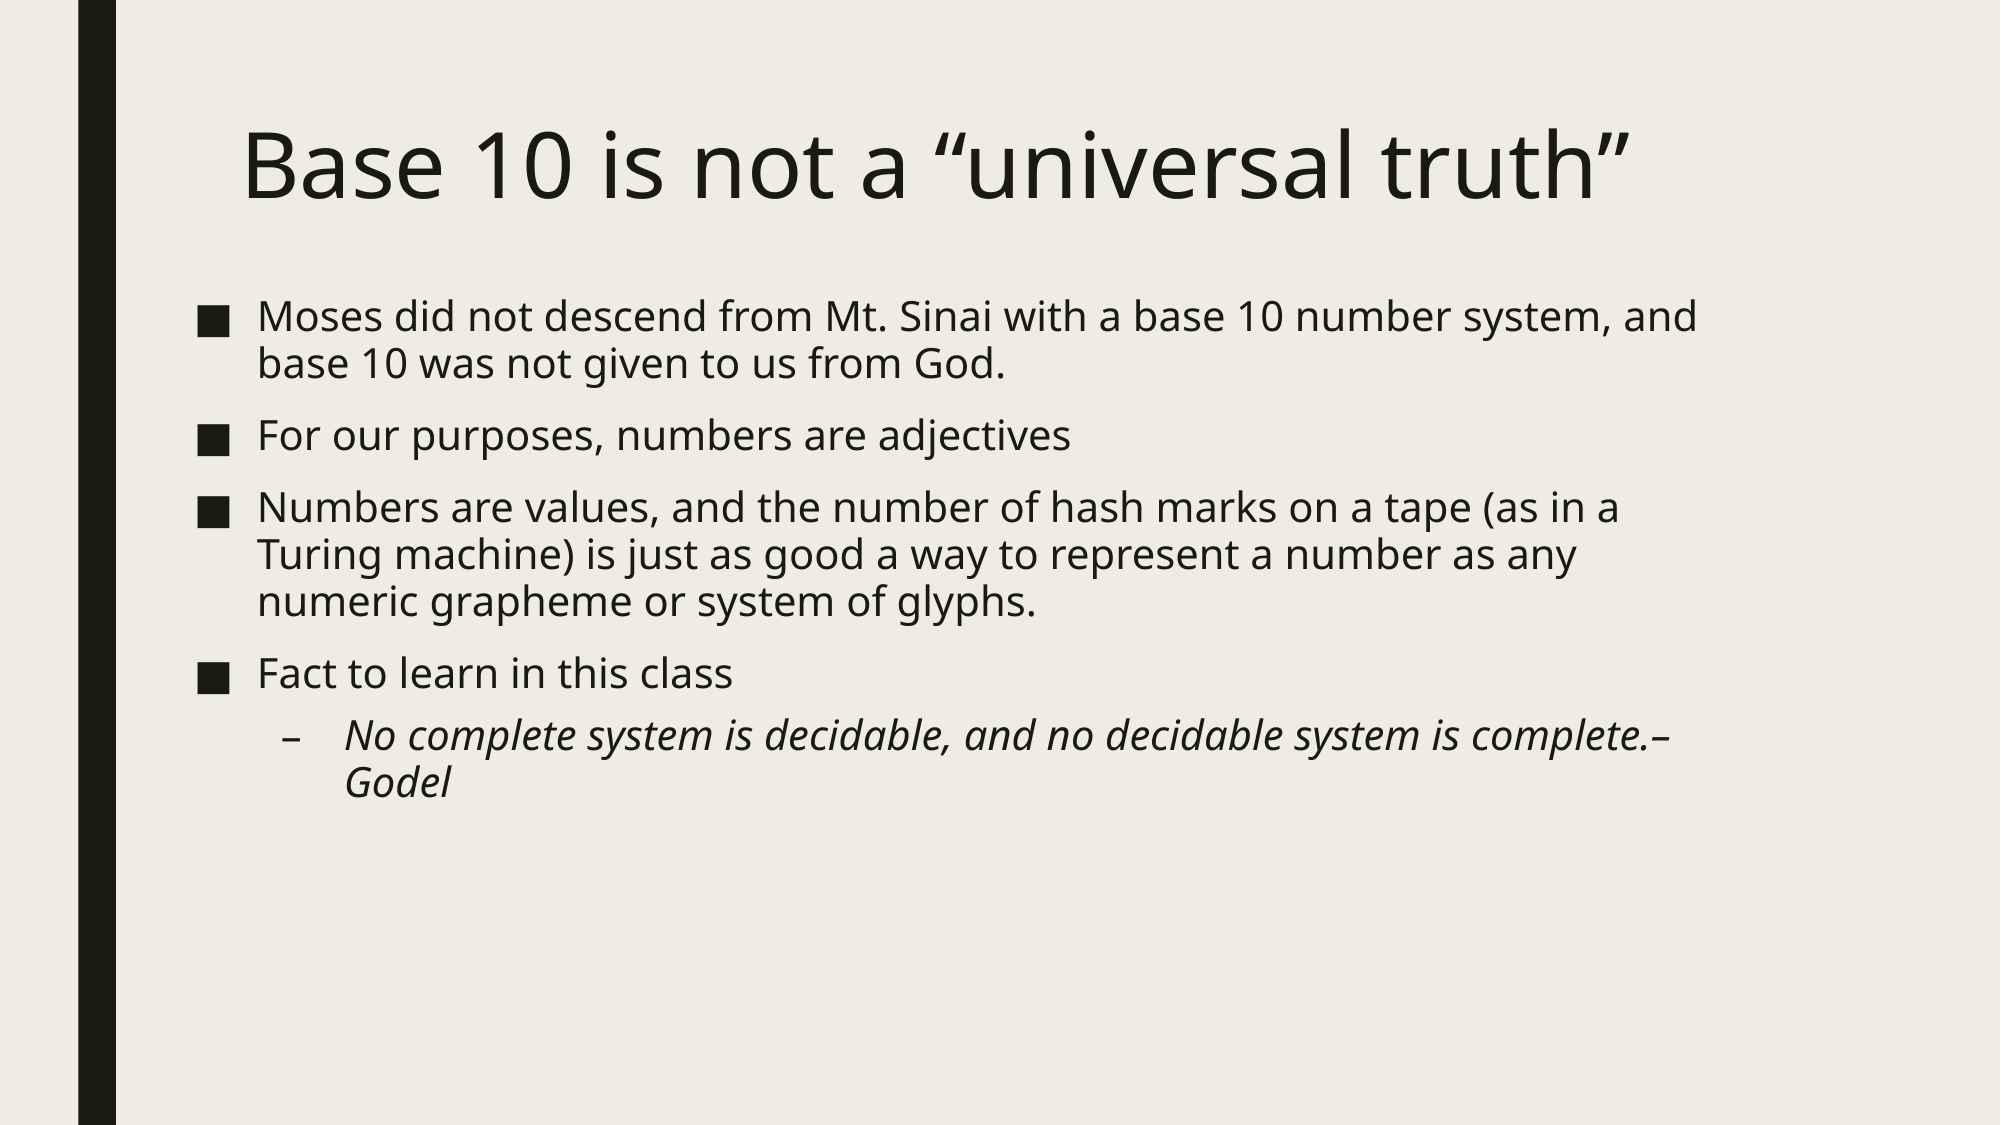

# Base 10 is not a “universal truth”
Moses did not descend from Mt. Sinai with a base 10 number system, and base 10 was not given to us from God.
For our purposes, numbers are adjectives
Numbers are values, and the number of hash marks on a tape (as in a Turing machine) is just as good a way to represent a number as any numeric grapheme or system of glyphs.
Fact to learn in this class
No complete system is decidable, and no decidable system is complete.– Godel